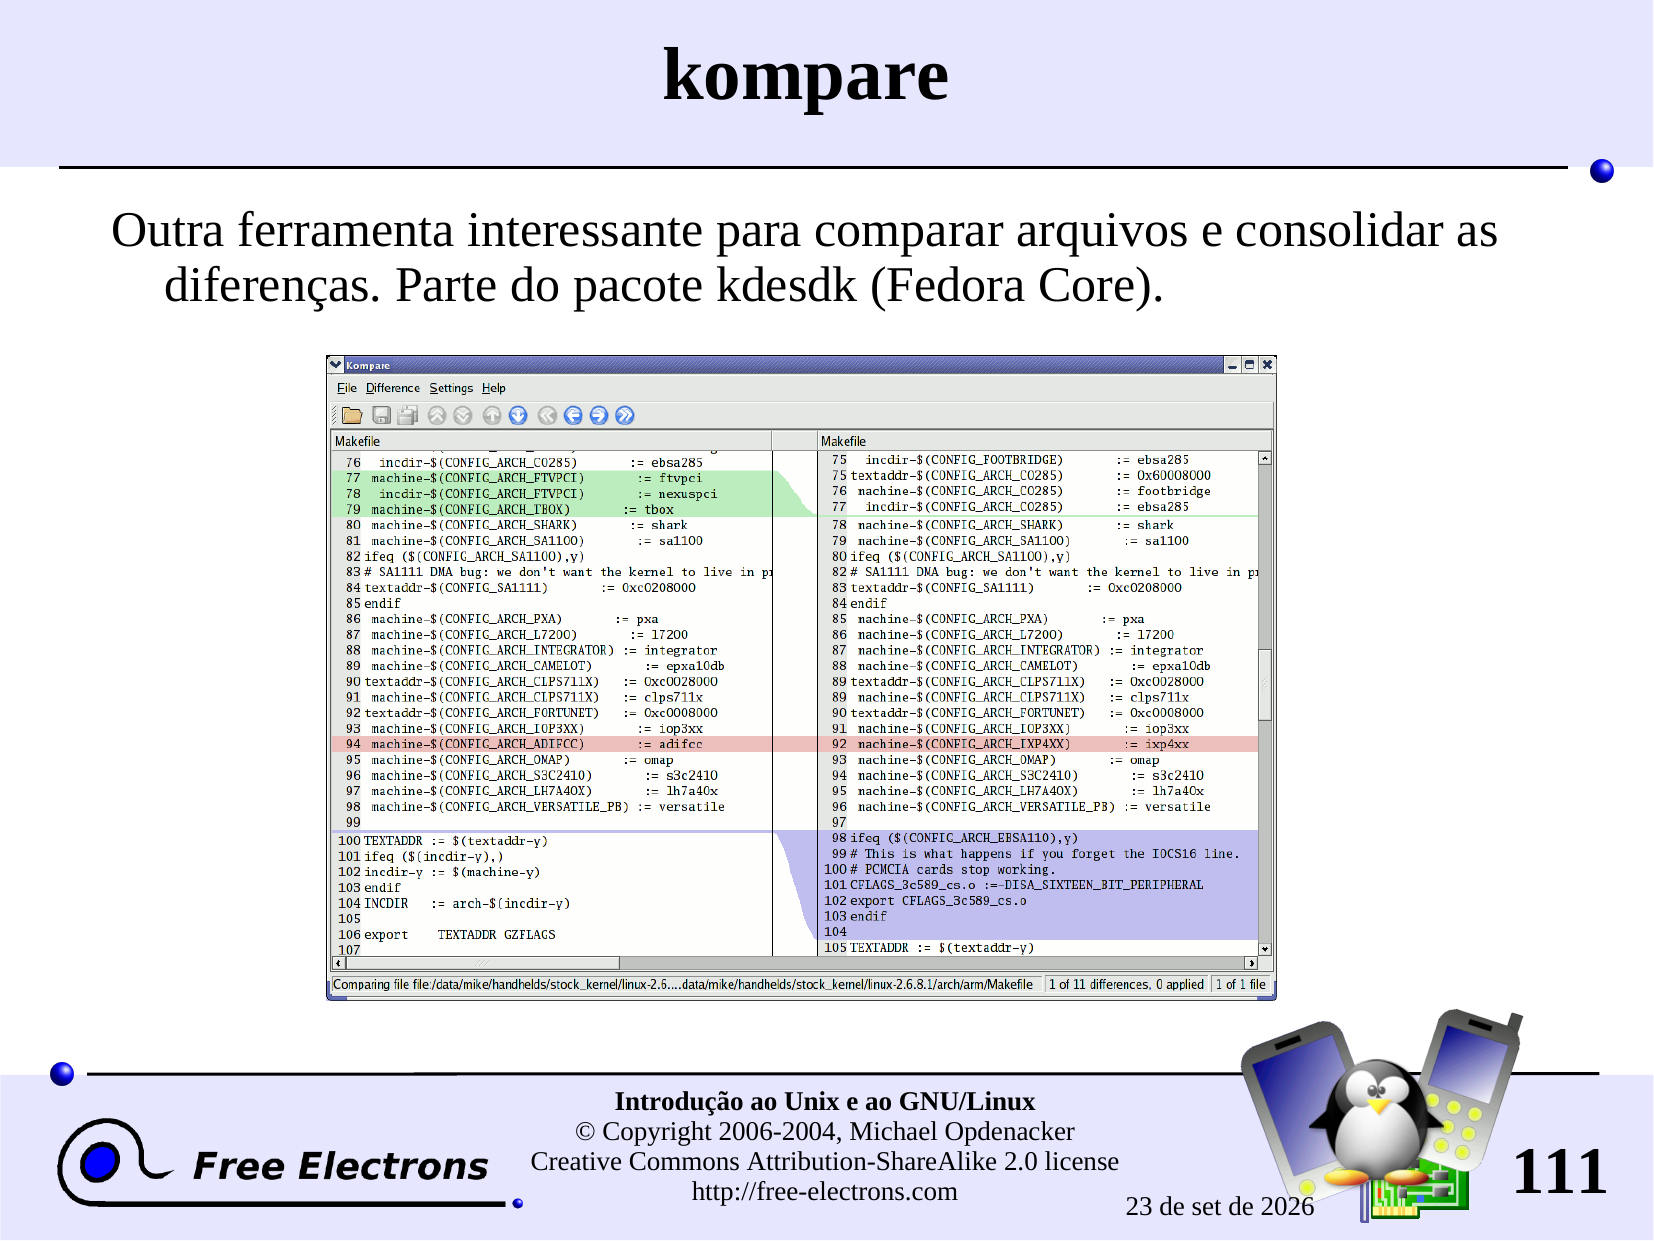

# kompare
Outra ferramenta interessante para comparar arquivos e consolidar as diferenças. Parte do pacote kdesdk (Fedora Core).